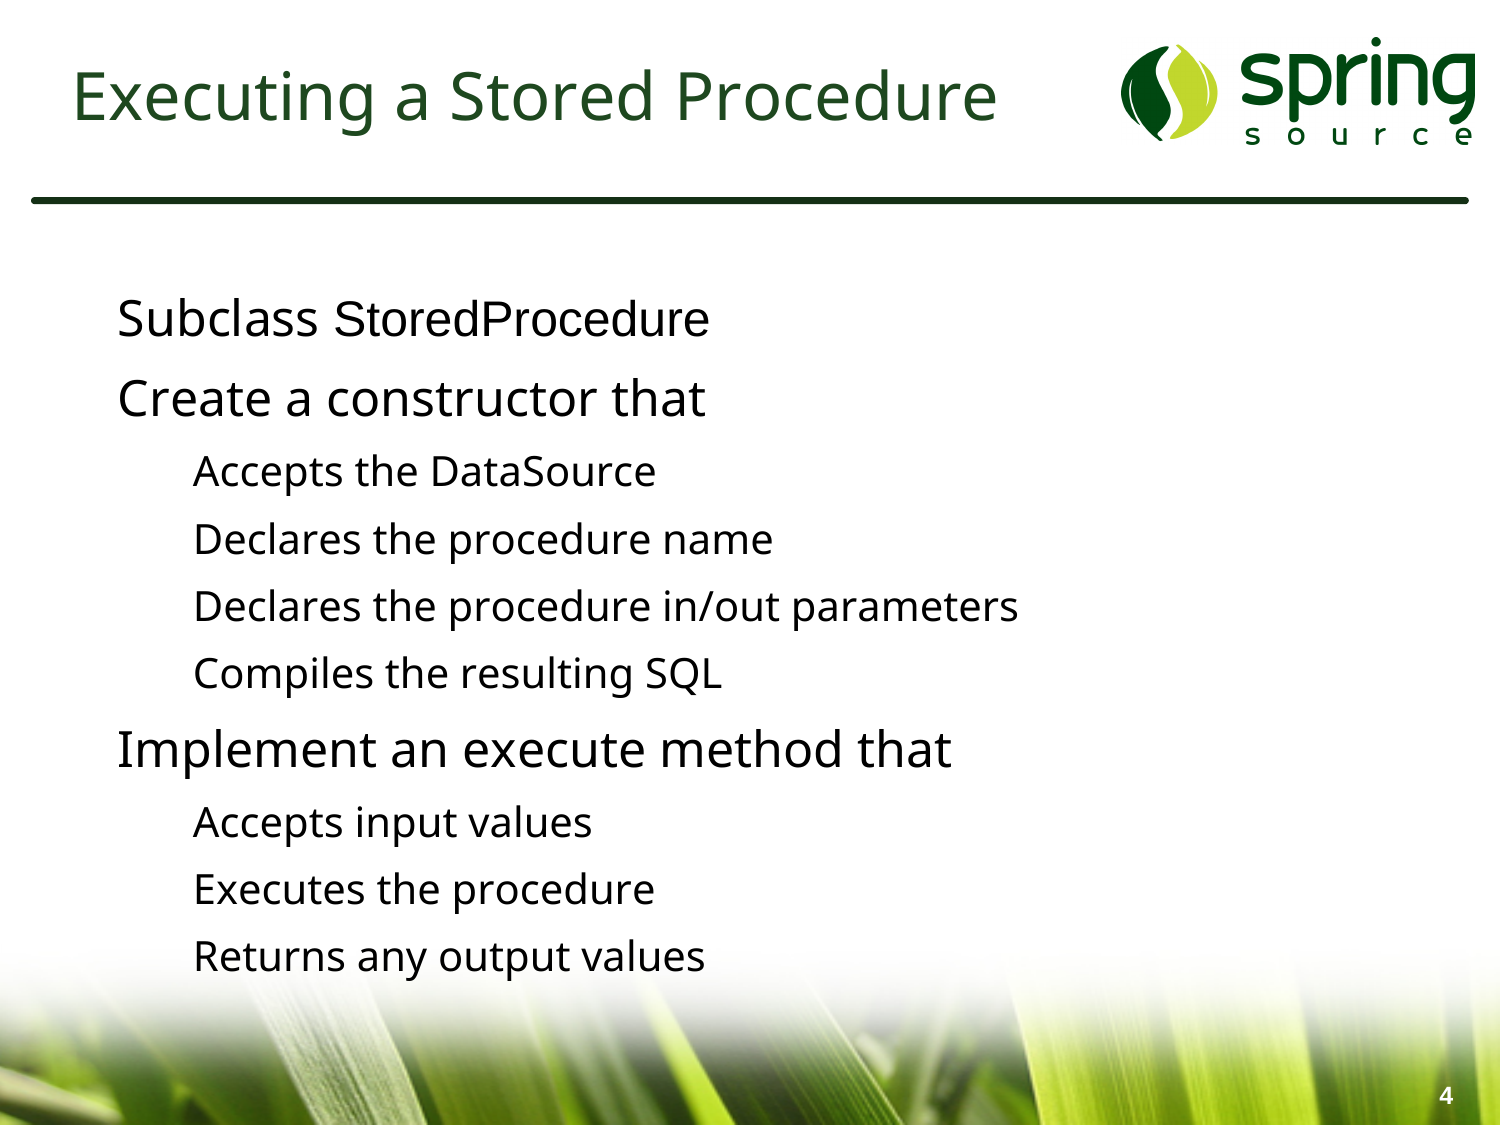

# Executing a Stored Procedure
Subclass StoredProcedure
Create a constructor that
Accepts the DataSource
Declares the procedure name
Declares the procedure in/out parameters
Compiles the resulting SQL
Implement an execute method that
Accepts input values
Executes the procedure
Returns any output values